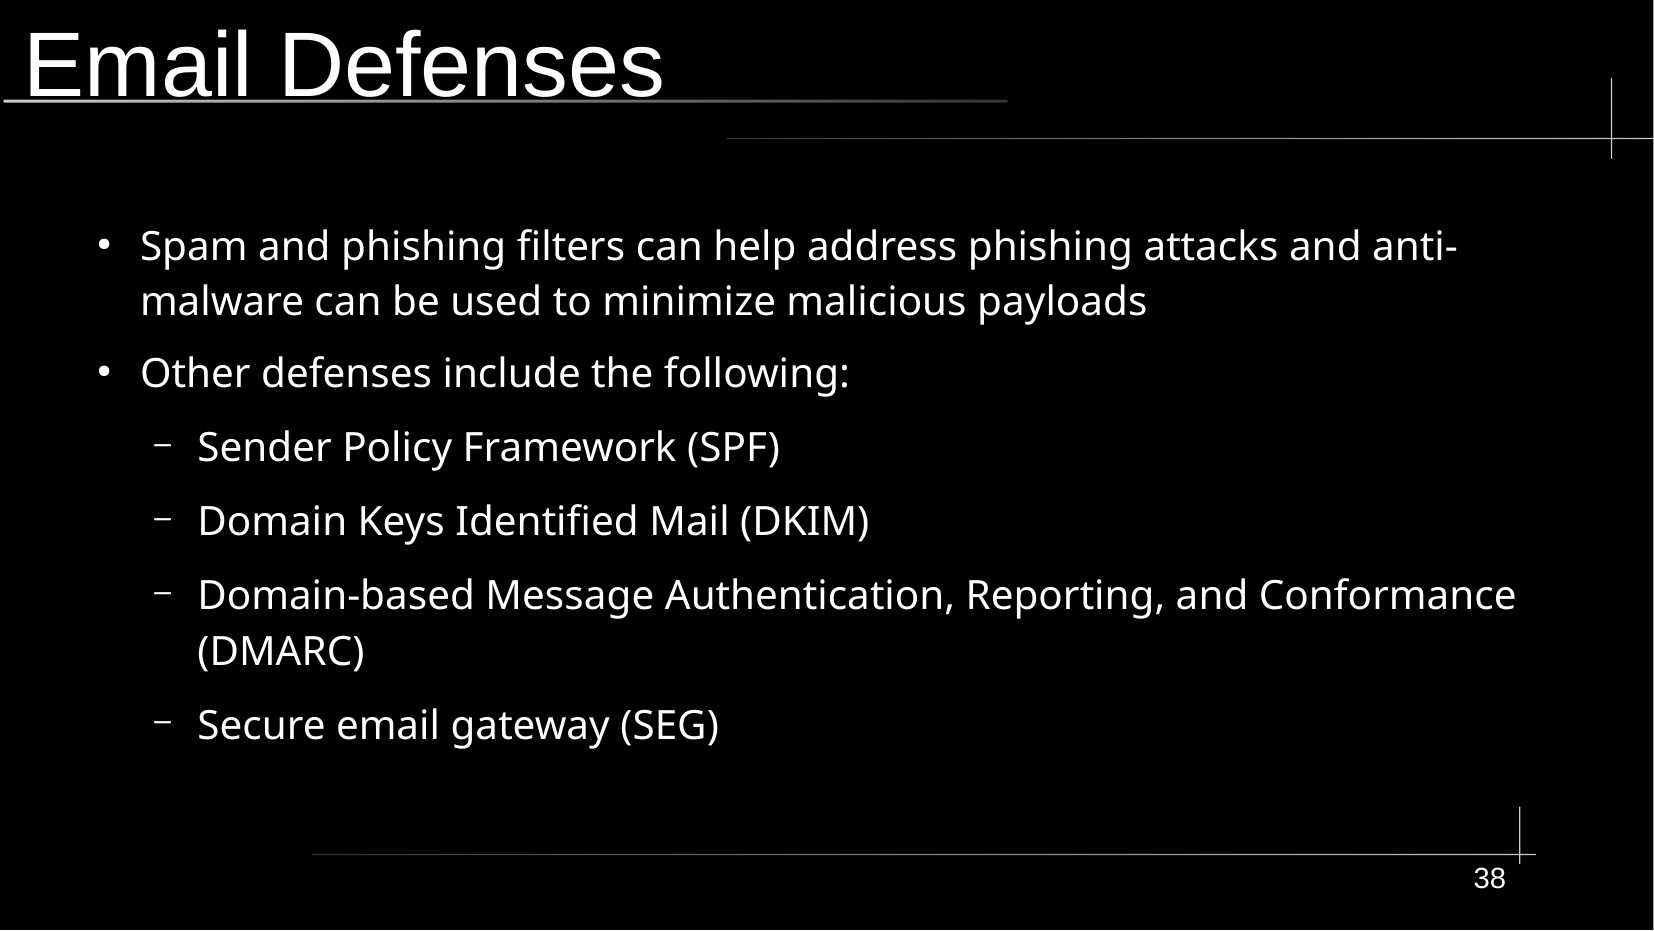

# Email Defenses
Spam and phishing filters can help address phishing attacks and anti-malware can be used to minimize malicious payloads
Other defenses include the following:
Sender Policy Framework (SPF)
Domain Keys Identified Mail (DKIM)
Domain-based Message Authentication, Reporting, and Conformance (DMARC)
Secure email gateway (SEG)
38